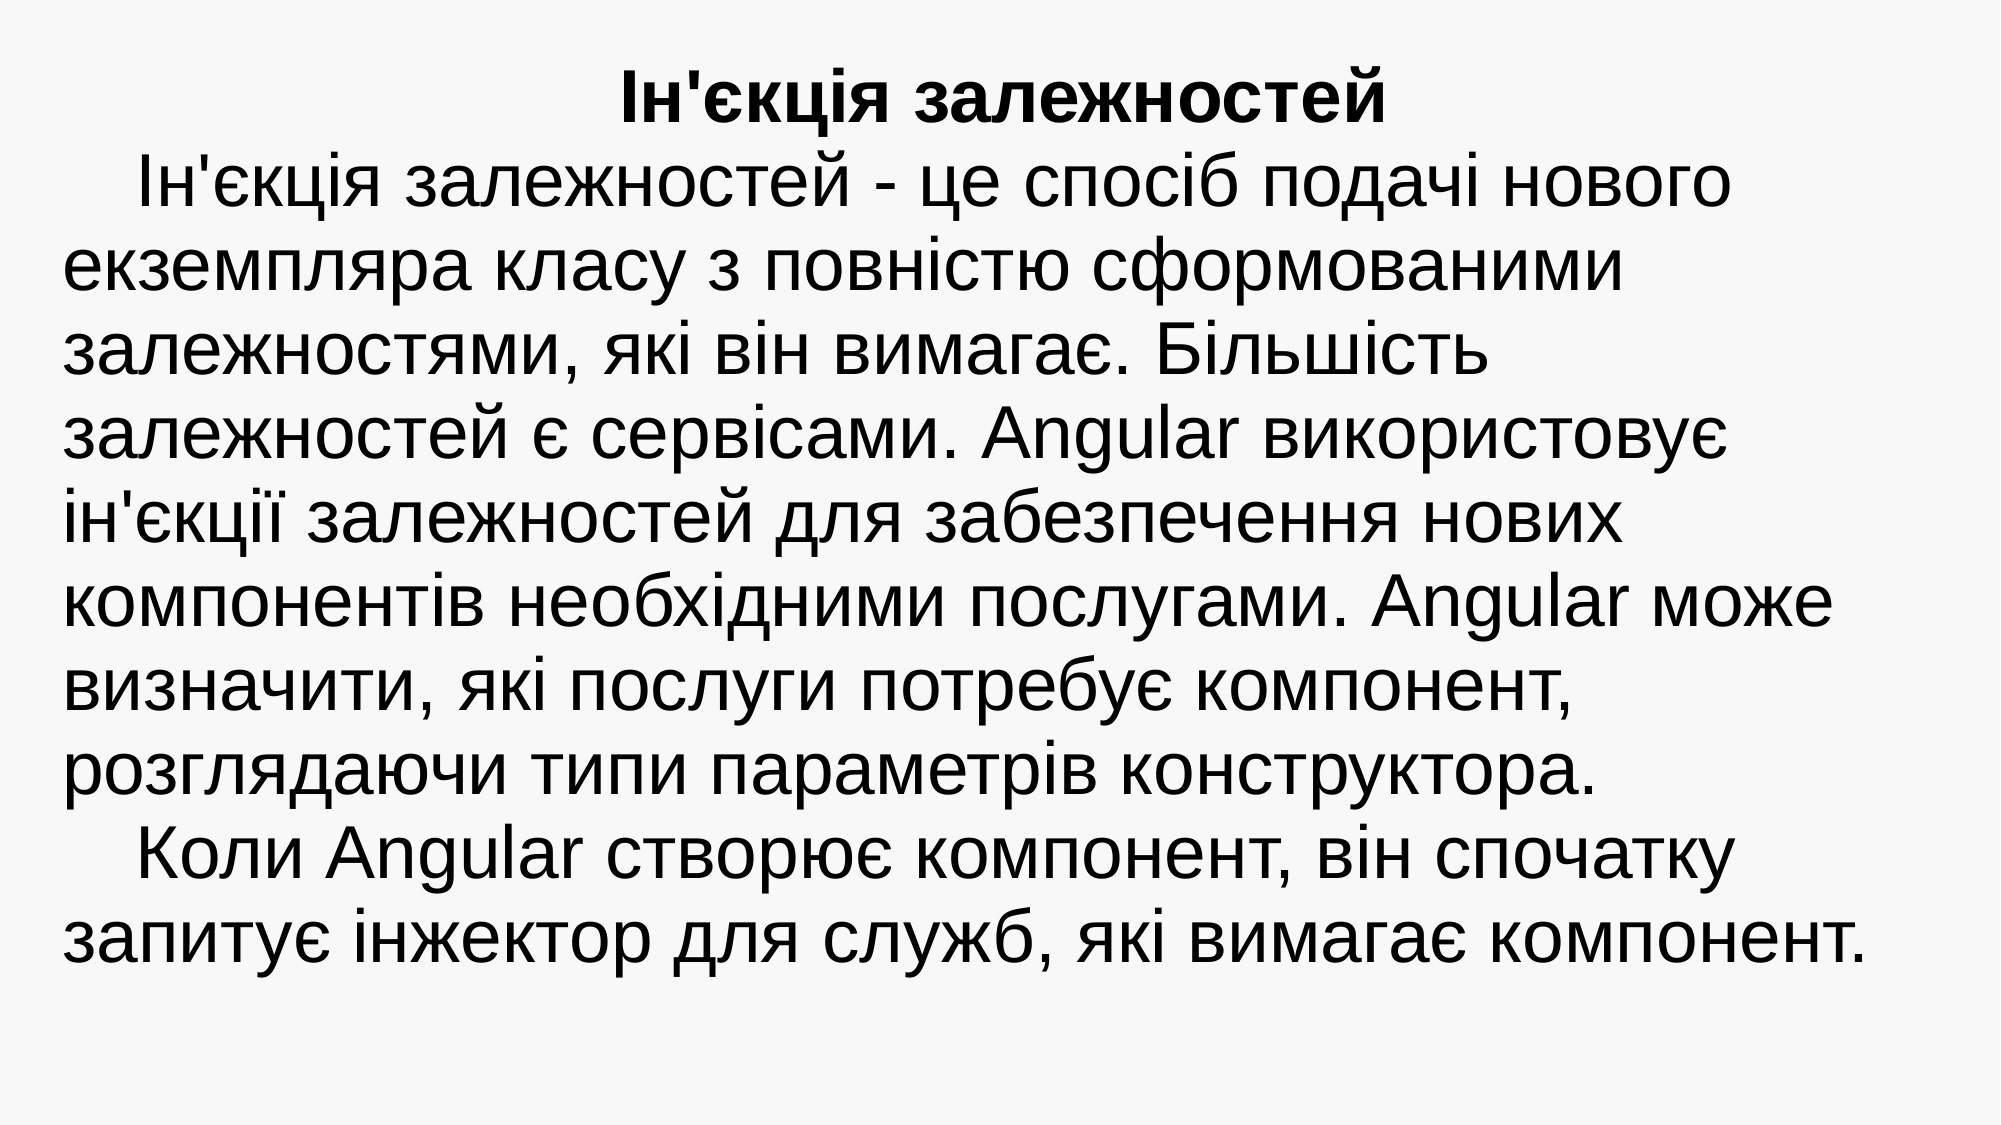

Ін'єкція залежностей
	Ін'єкція залежностей - це спосіб подачі нового екземпляра класу з повністю сформованими залежностями, які він вимагає. Більшість залежностей є сервісами. Angular використовує ін'єкції залежностей для забезпечення нових компонентів необхідними послугами. Angular може визначити, які послуги потребує компонент, розглядаючи типи параметрів конструктора.
	Коли Angular створює компонент, він спочатку запитує інжектор для служб, які вимагає компонент.